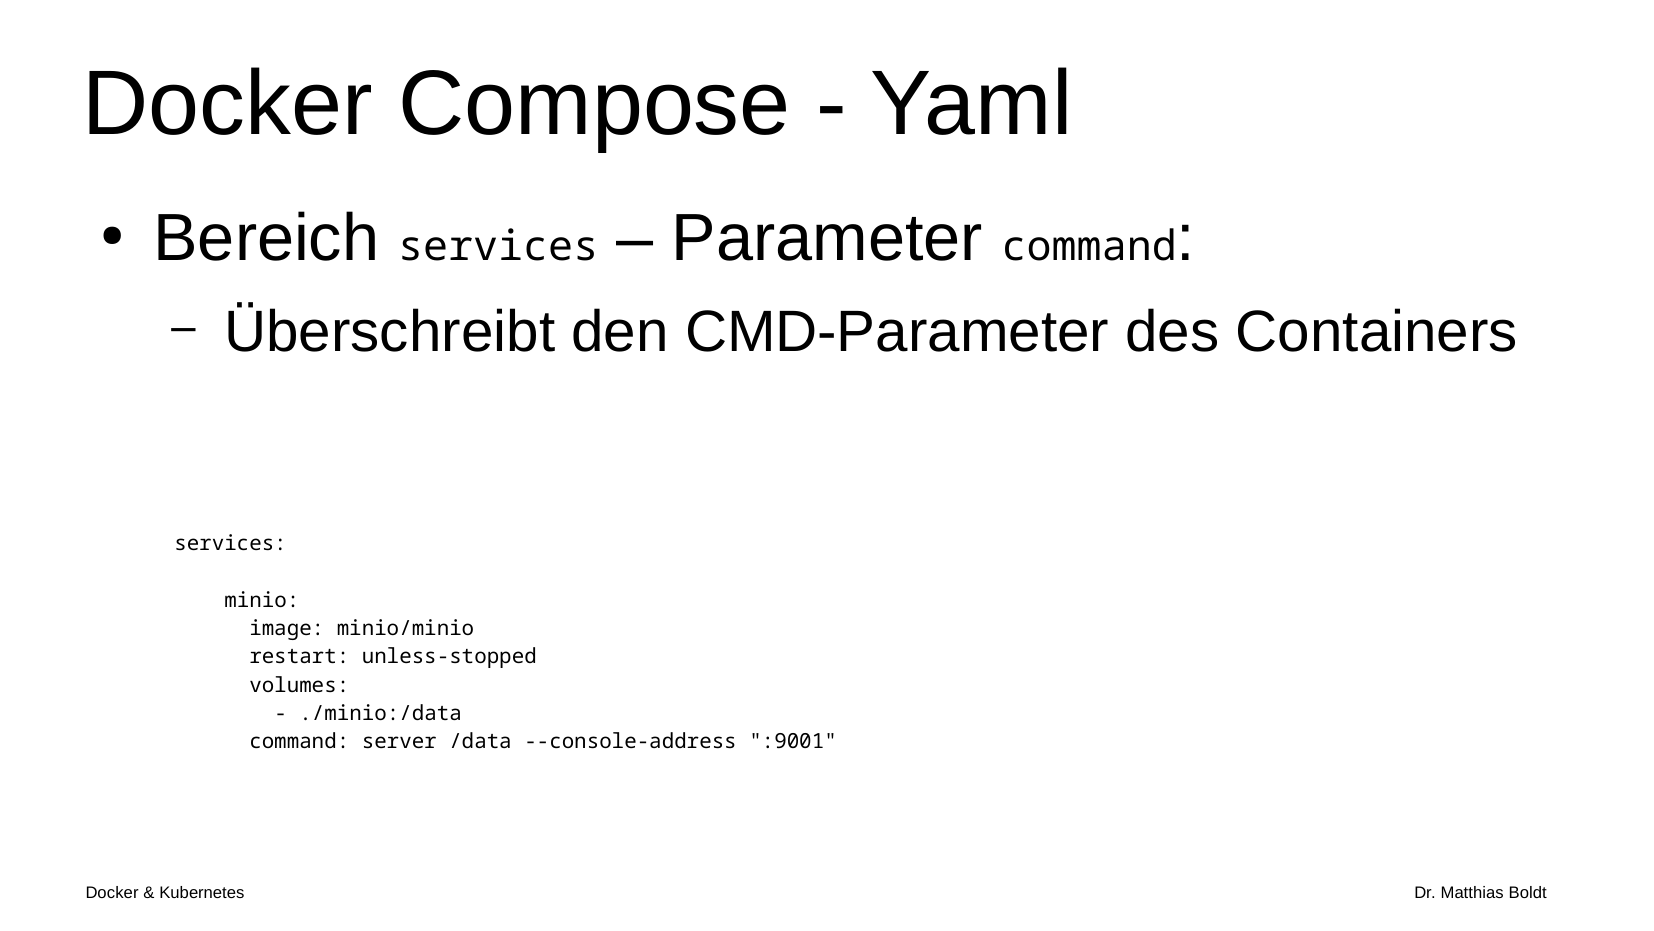

# Docker Compose - Yaml
Bereich services – Parameter command:
Überschreibt den CMD-Parameter des Containers
services:
 minio:
 image: minio/minio
 restart: unless-stopped
 volumes:
 - ./minio:/data
 command: server /data --console-address ":9001"
Docker & Kubernetes																Dr. Matthias Boldt